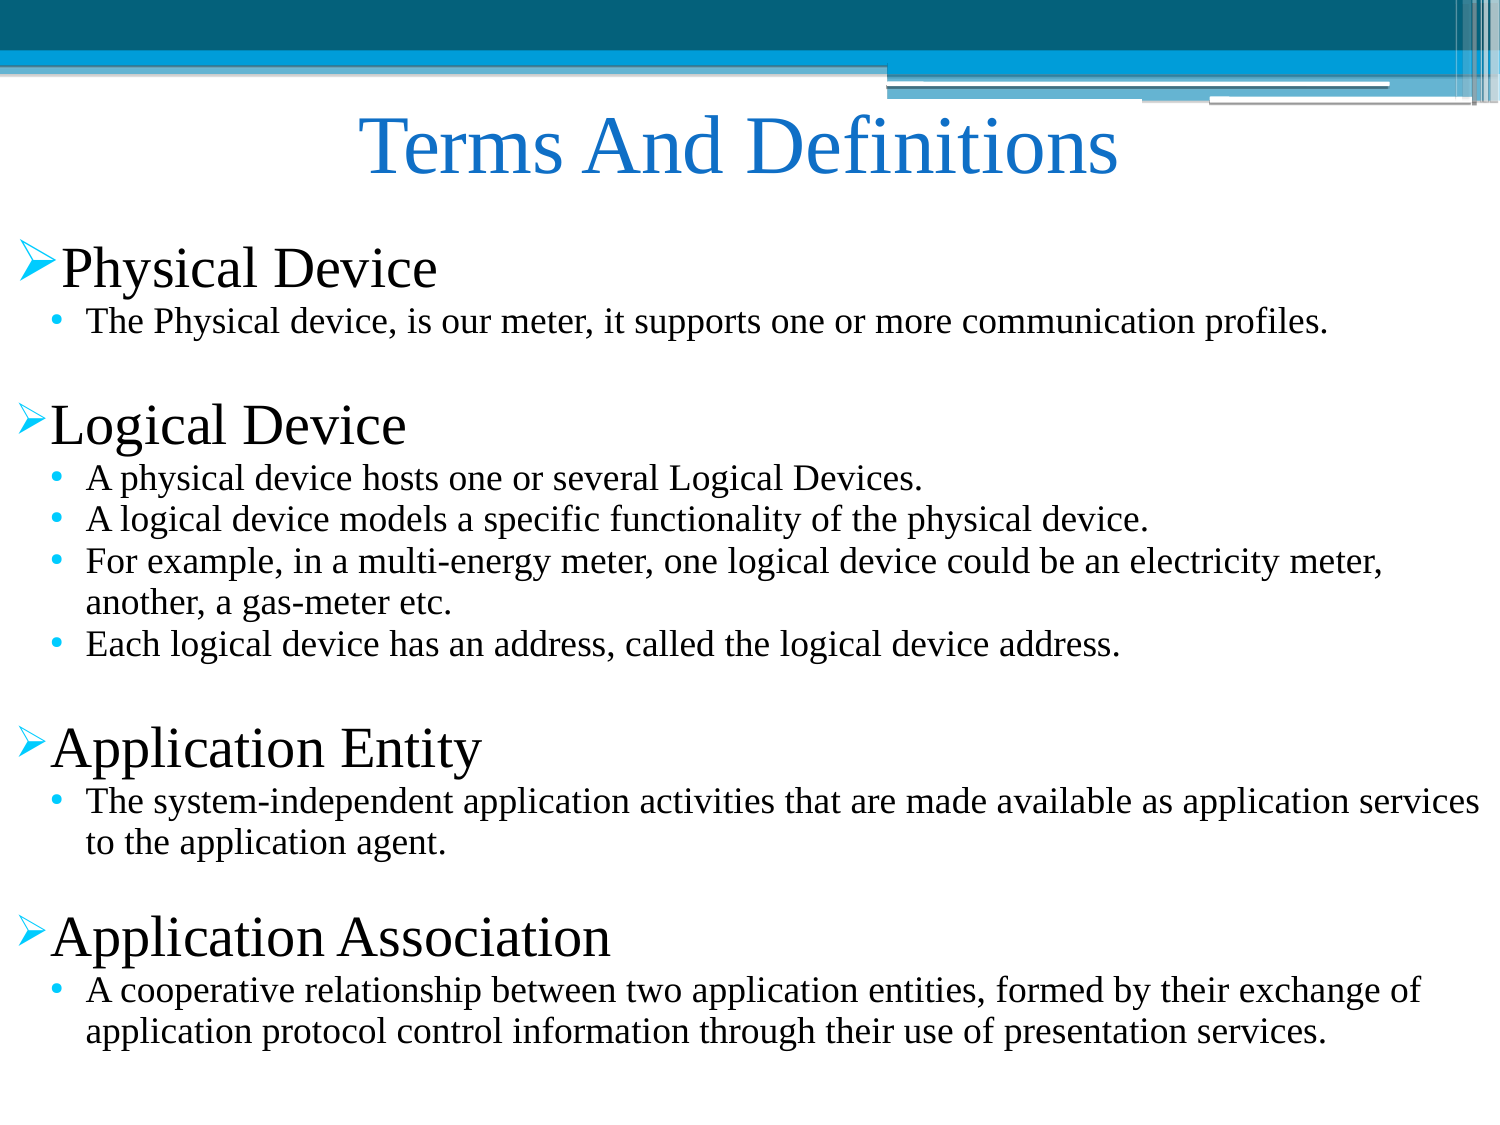

# Terms And Definitions
Physical Device
The Physical device, is our meter, it supports one or more communication profiles.
Logical Device
A physical device hosts one or several Logical Devices.
A logical device models a specific functionality of the physical device.
For example, in a multi-energy meter, one logical device could be an electricity meter, another, a gas-meter etc.
Each logical device has an address, called the logical device address.
Application Entity
The system-independent application activities that are made available as application services to the application agent.
Application Association
A cooperative relationship between two application entities, formed by their exchange of application protocol control information through their use of presentation services.